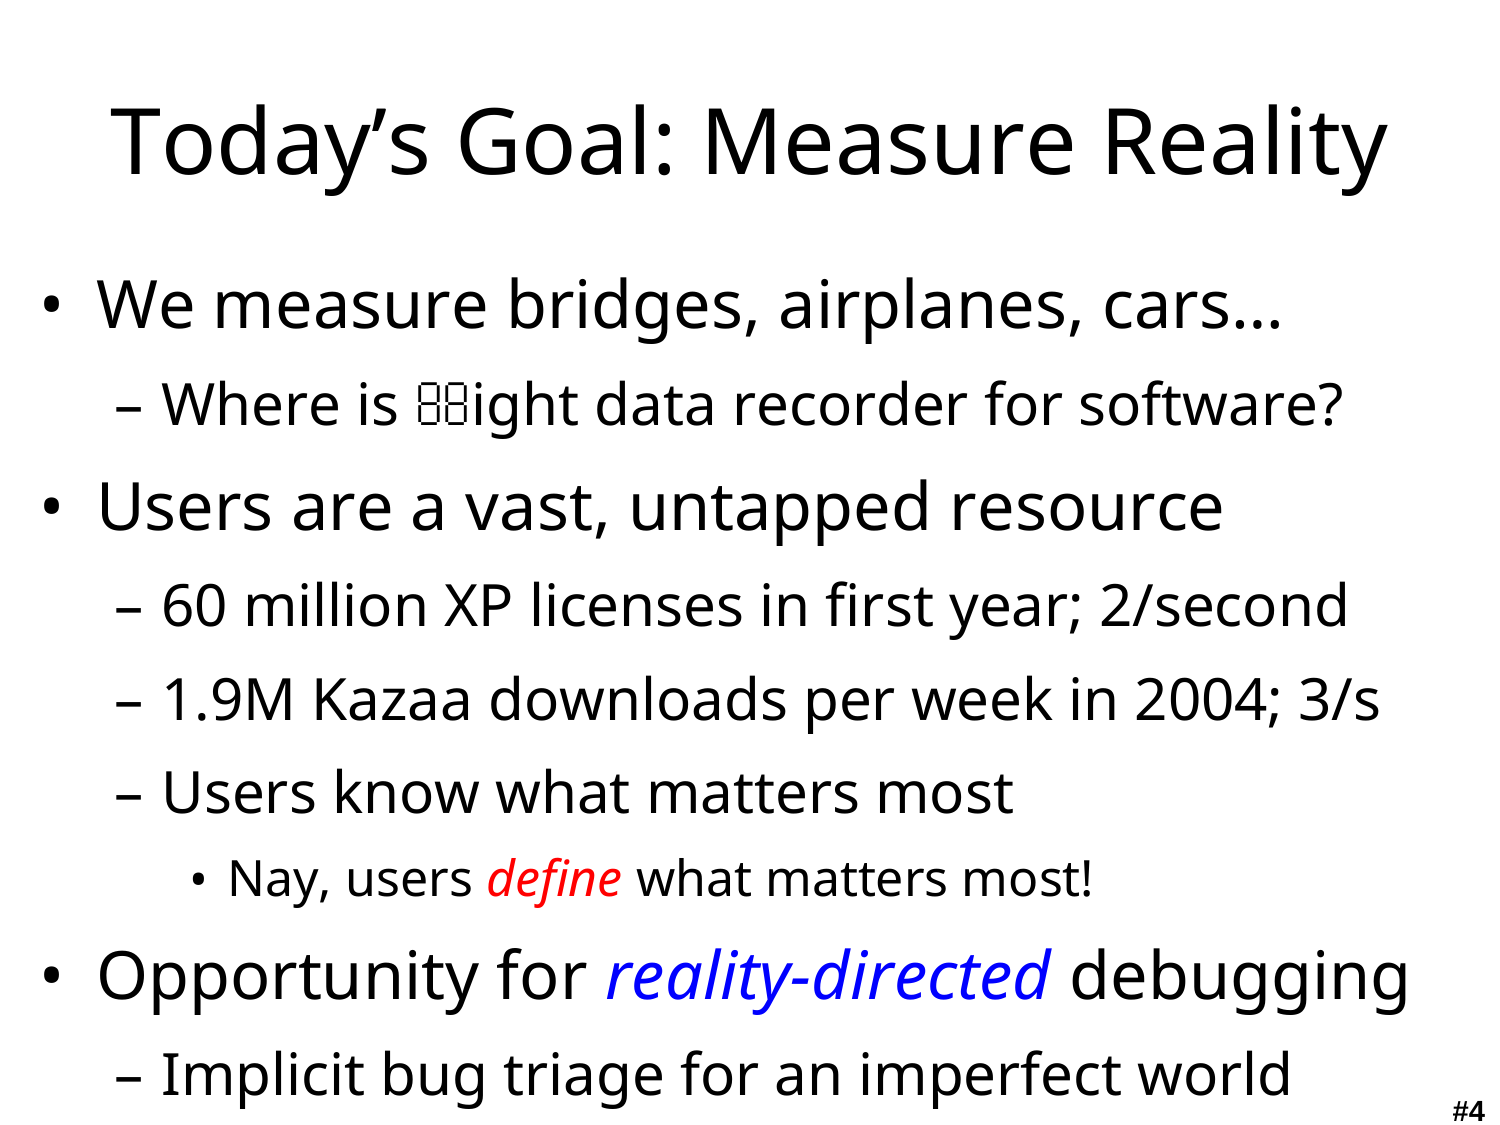

# Today’s Goal: Measure Reality
We measure bridges, airplanes, cars…
Where is ight data recorder for software?
Users are a vast, untapped resource
60 million XP licenses in first year; 2/second
1.9M Kazaa downloads per week in 2004; 3/s
Users know what matters most
Nay, users define what matters most!
Opportunity for reality-directed debugging
Implicit bug triage for an imperfect world
4